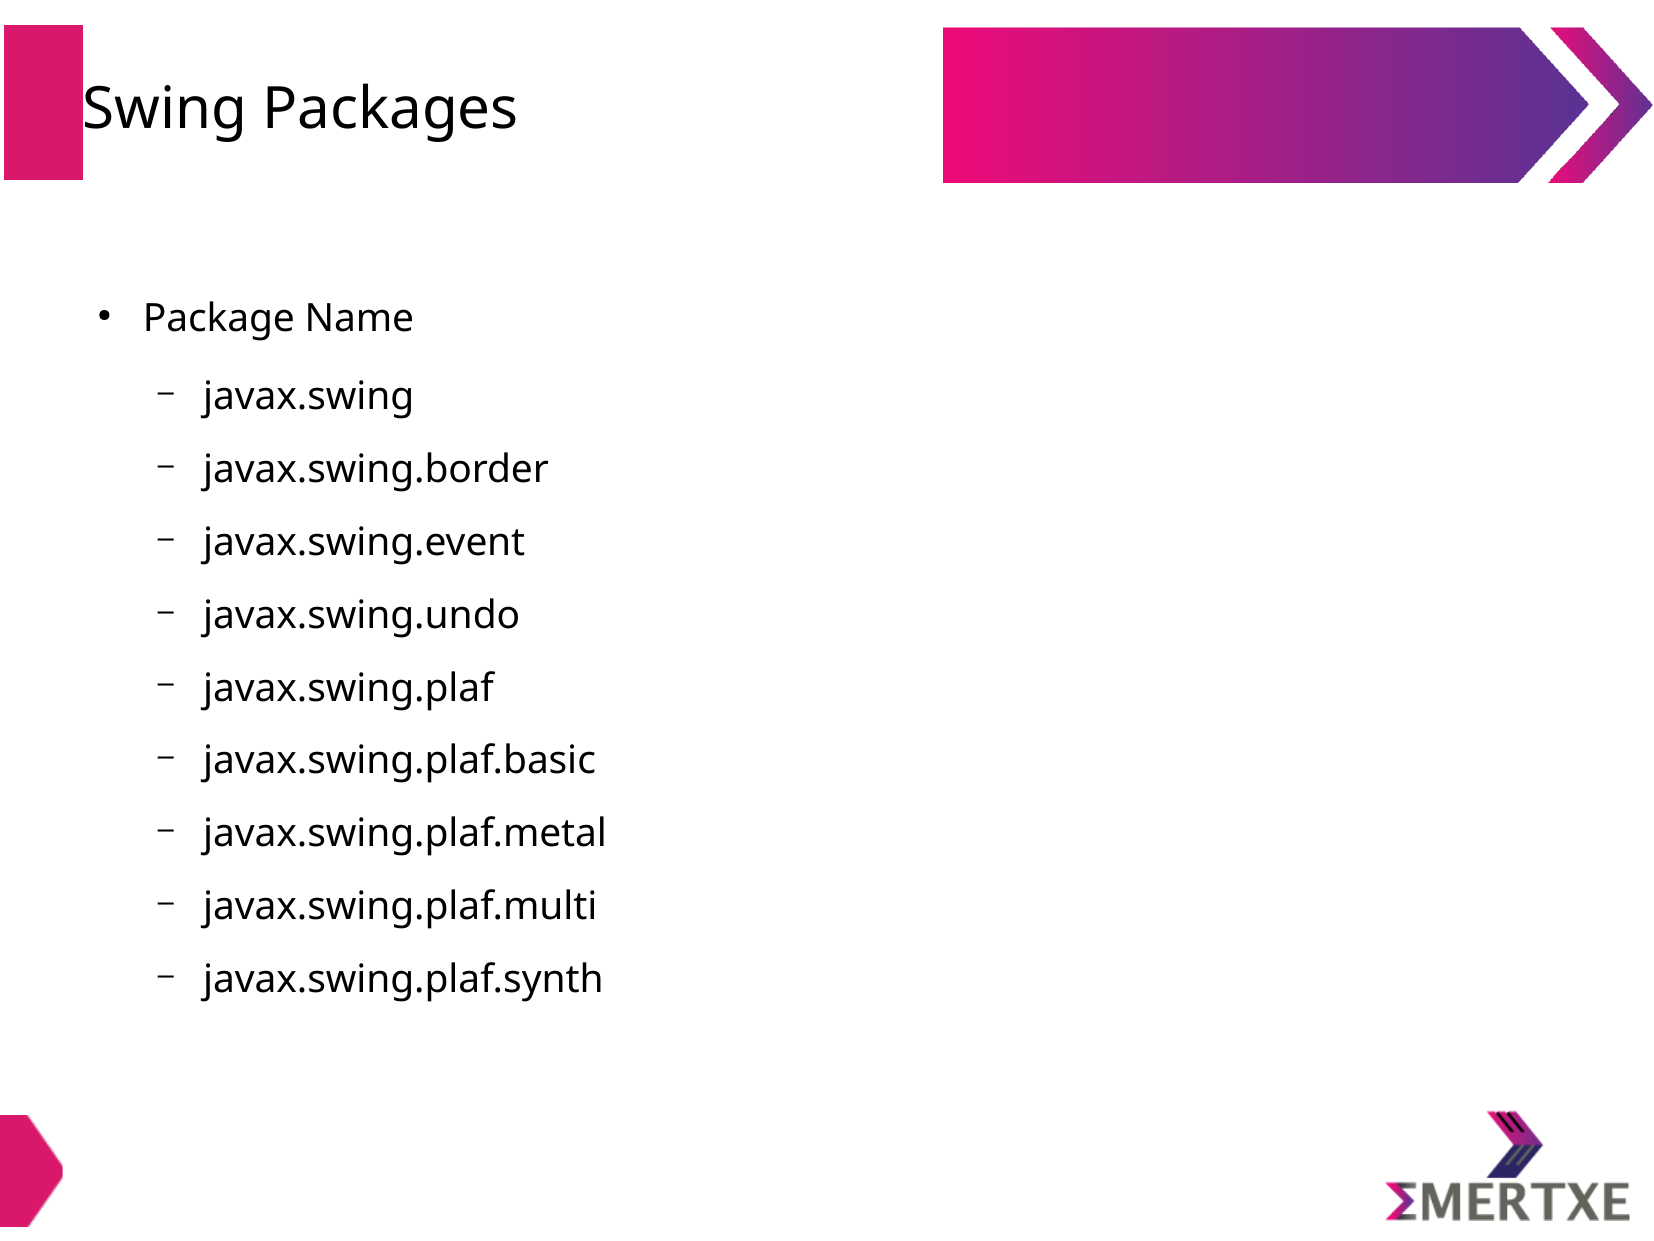

# Swing Packages
Package Name
javax.swing
javax.swing.border
javax.swing.event
javax.swing.undo
javax.swing.plaf
javax.swing.plaf.basic
javax.swing.plaf.metal
javax.swing.plaf.multi
javax.swing.plaf.synth